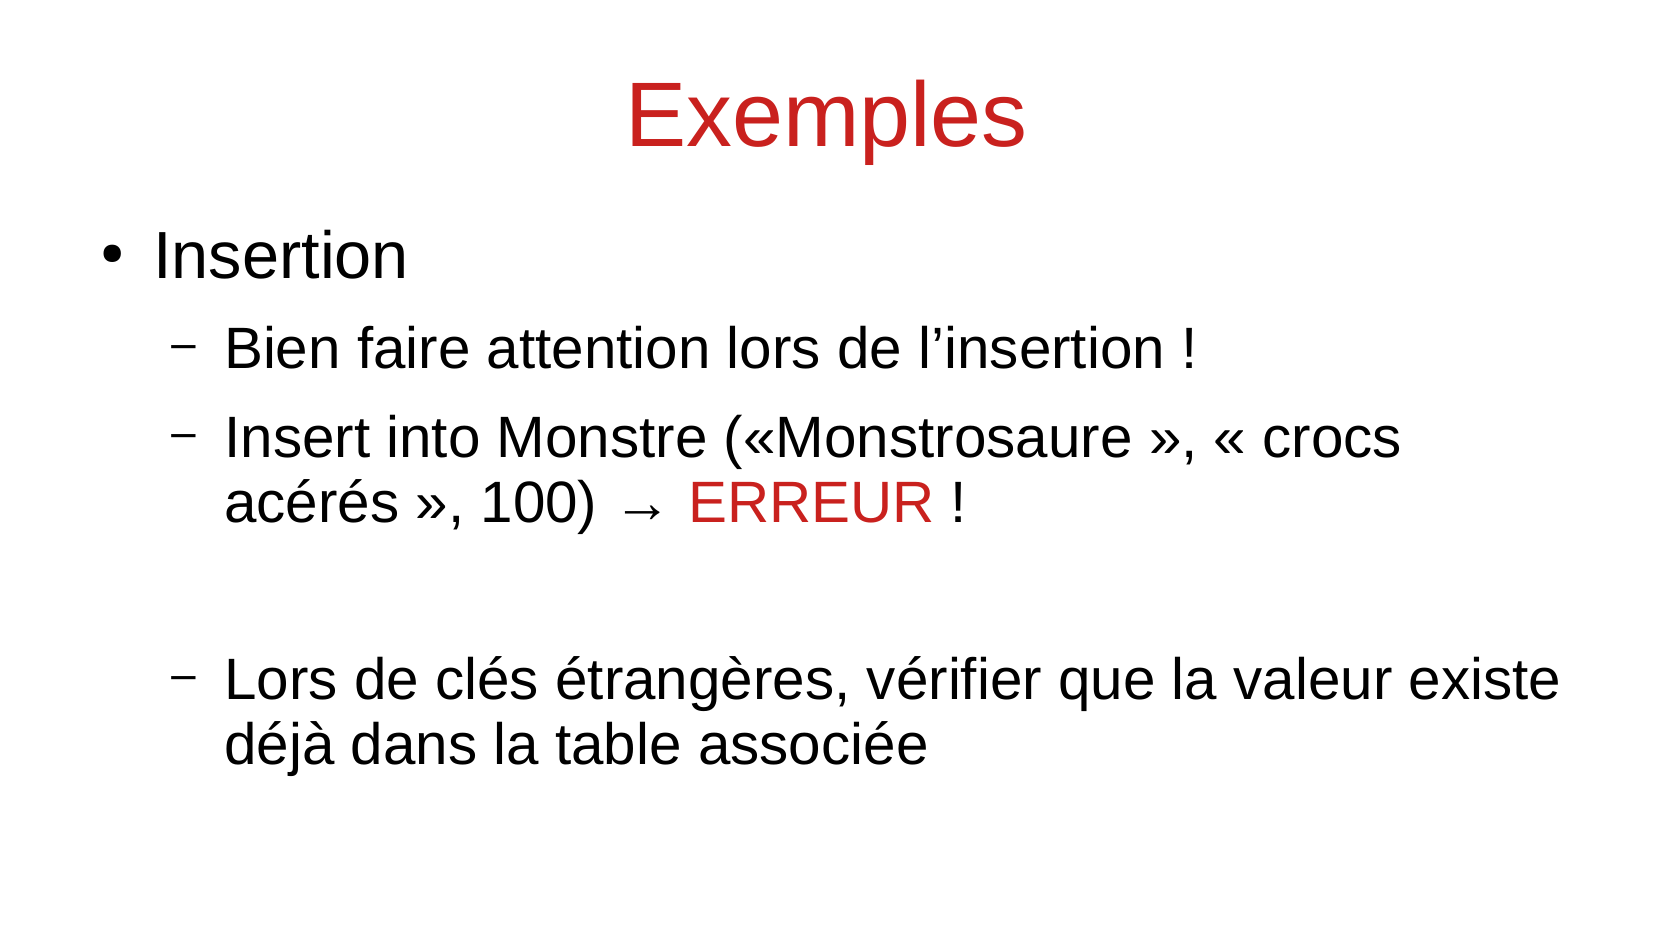

# Exemples
Insertion
Bien faire attention lors de l’insertion !
Insert into Monstre («Monstrosaure », « crocs acérés », 100) → ERREUR !
Lors de clés étrangères, vérifier que la valeur existe déjà dans la table associée